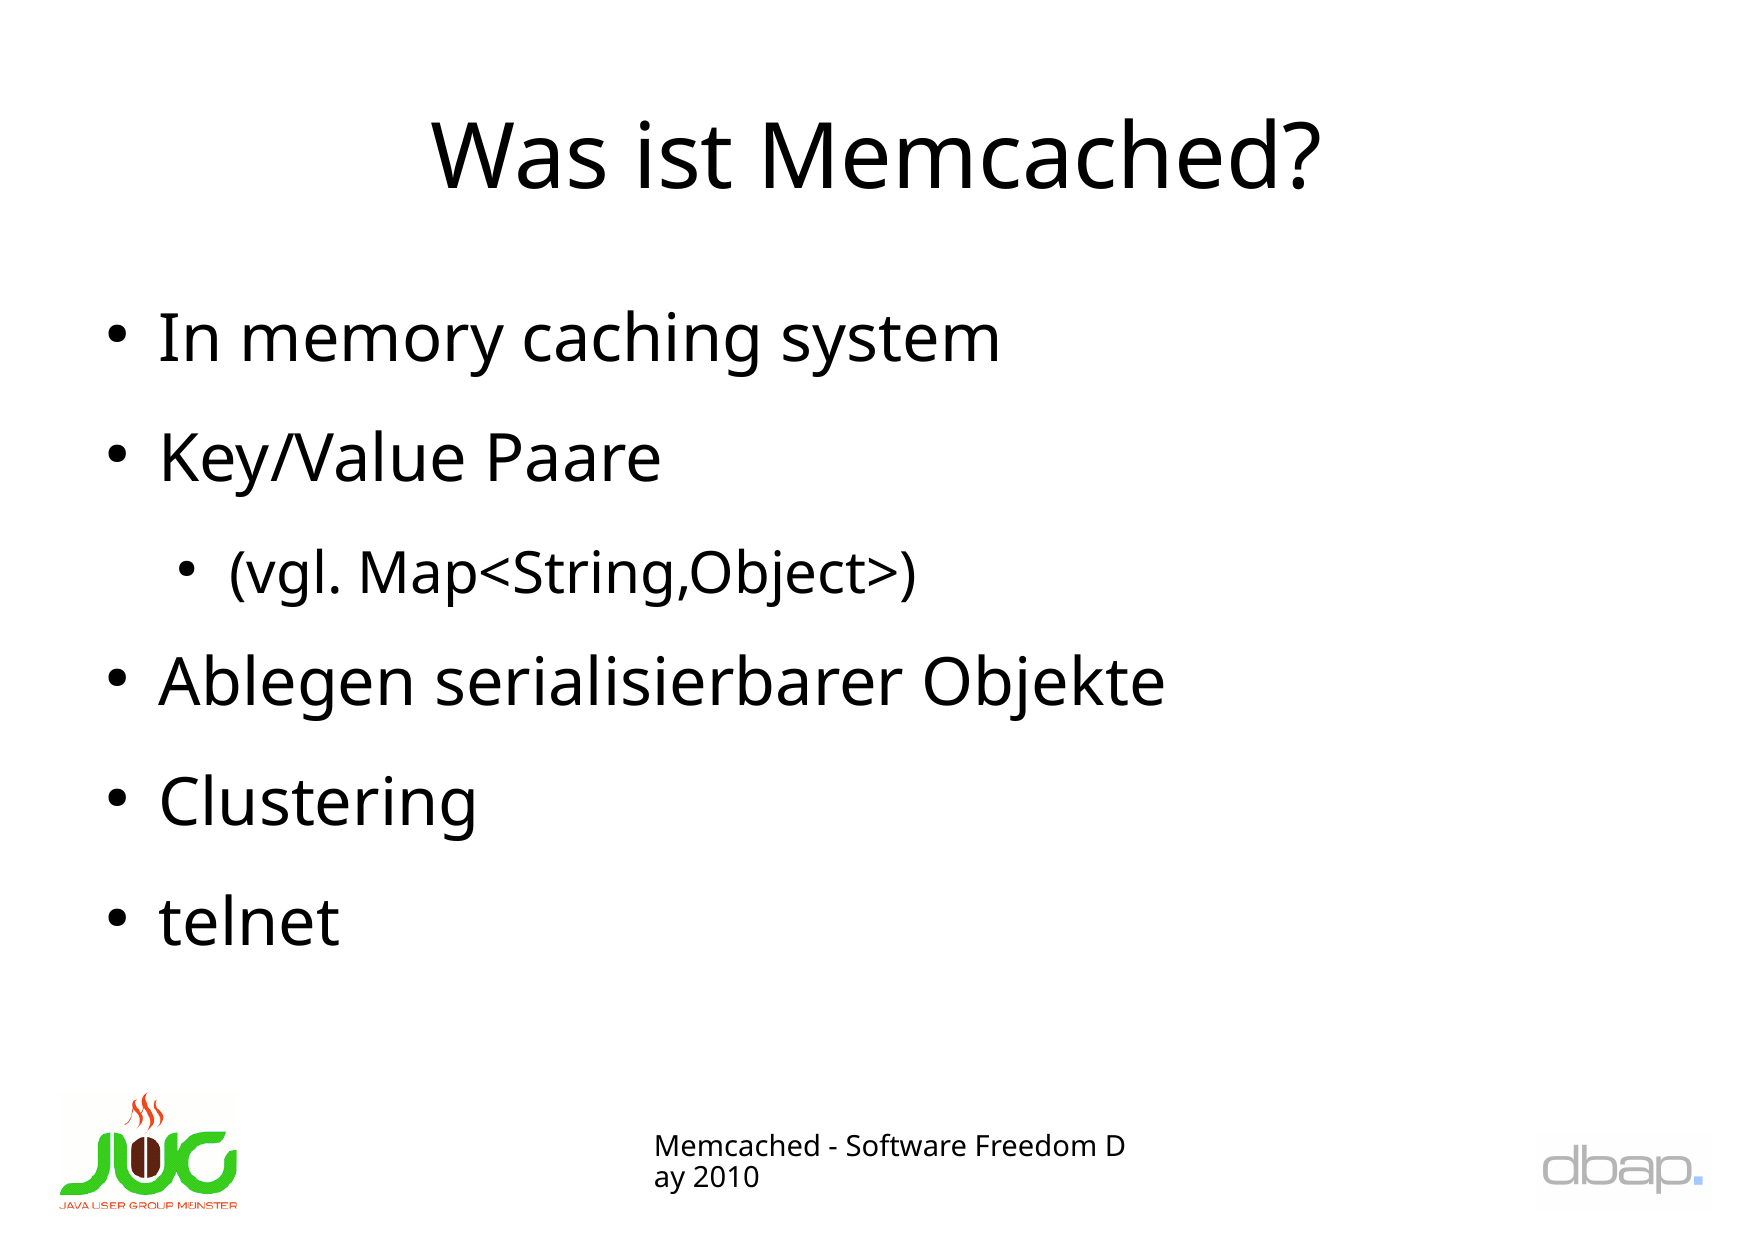

# Was ist Memcached?
In memory caching system
Key/Value Paare
(vgl. Map<String,Object>)
Ablegen serialisierbarer Objekte
Clustering
telnet
Memcached - Software Freedom Day 2010